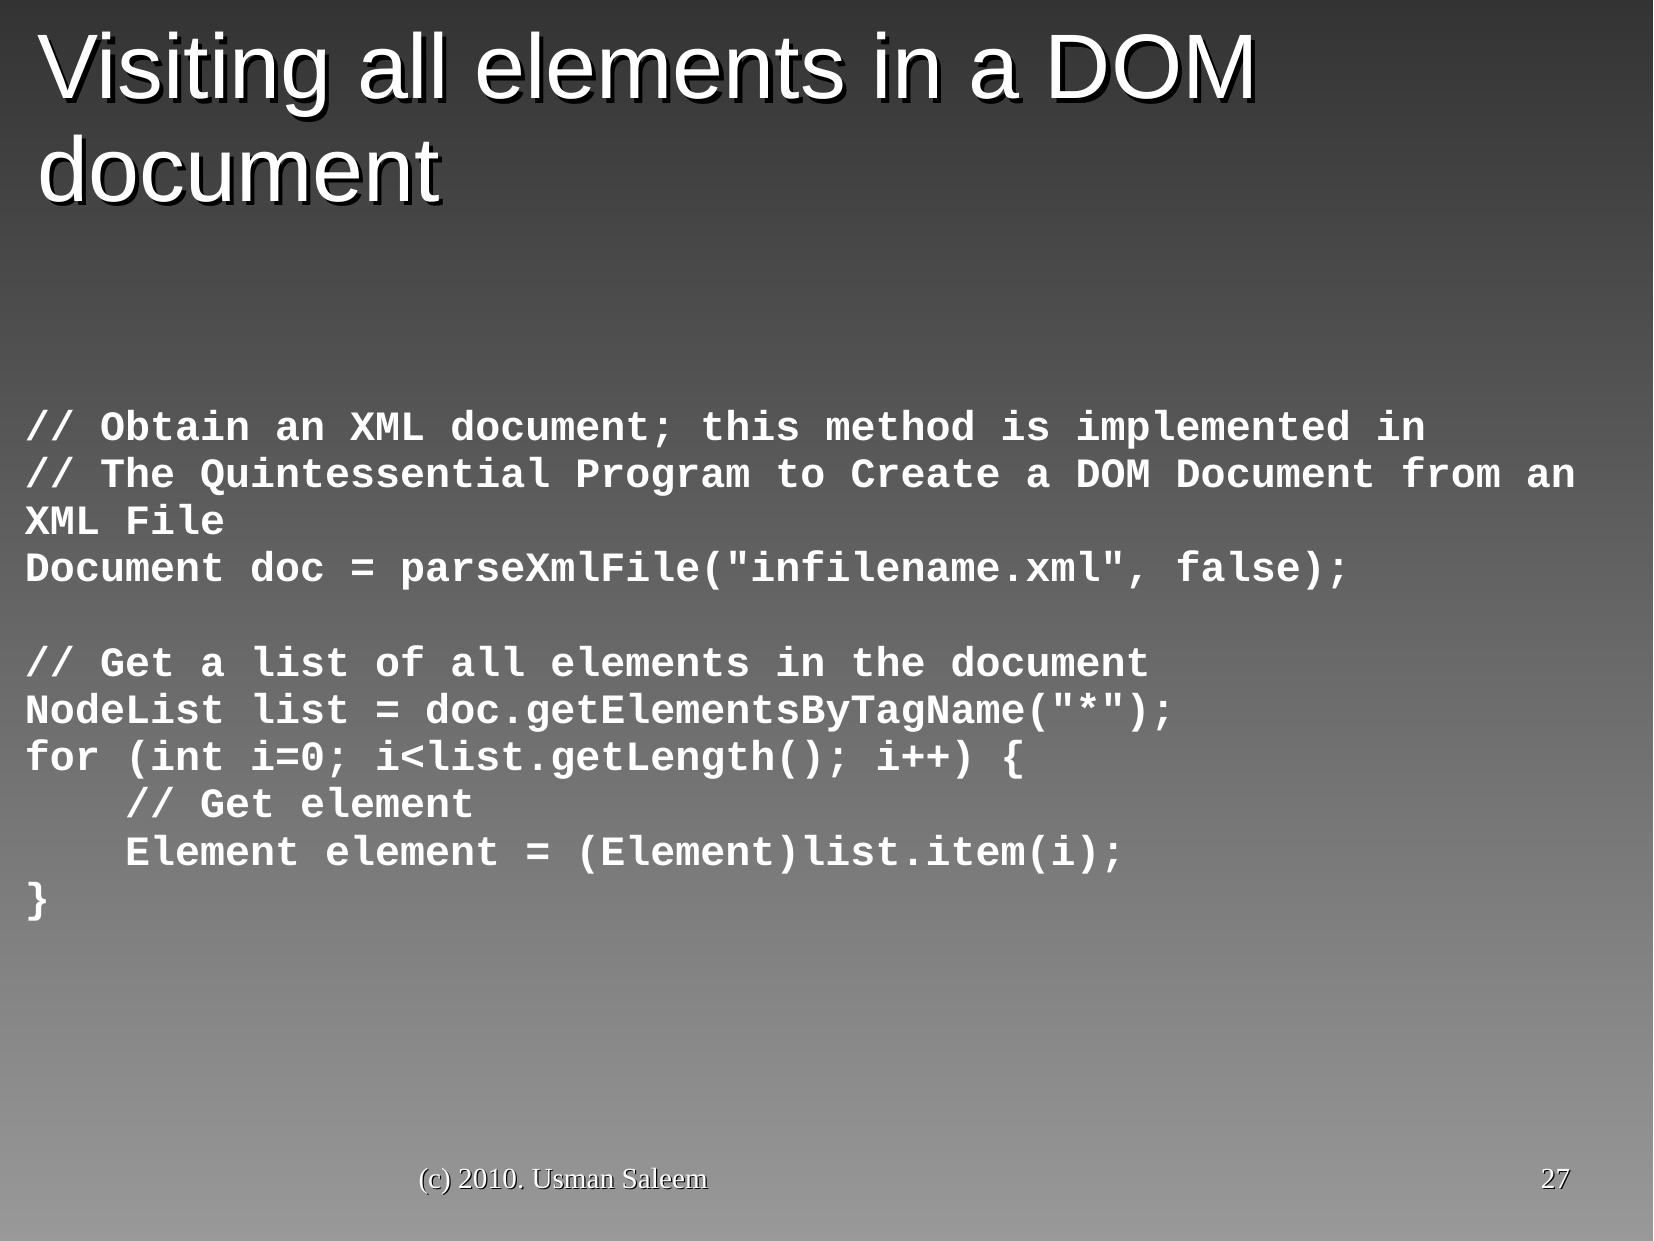

# Visiting all elements in a DOM document
// Obtain an XML document; this method is implemented in
// The Quintessential Program to Create a DOM Document from an XML File
Document doc = parseXmlFile("infilename.xml", false);
// Get a list of all elements in the document
NodeList list = doc.getElementsByTagName("*");
for (int i=0; i<list.getLength(); i++) {
 // Get element
 Element element = (Element)list.item(i);
}
(c) 2010. Usman Saleem
27